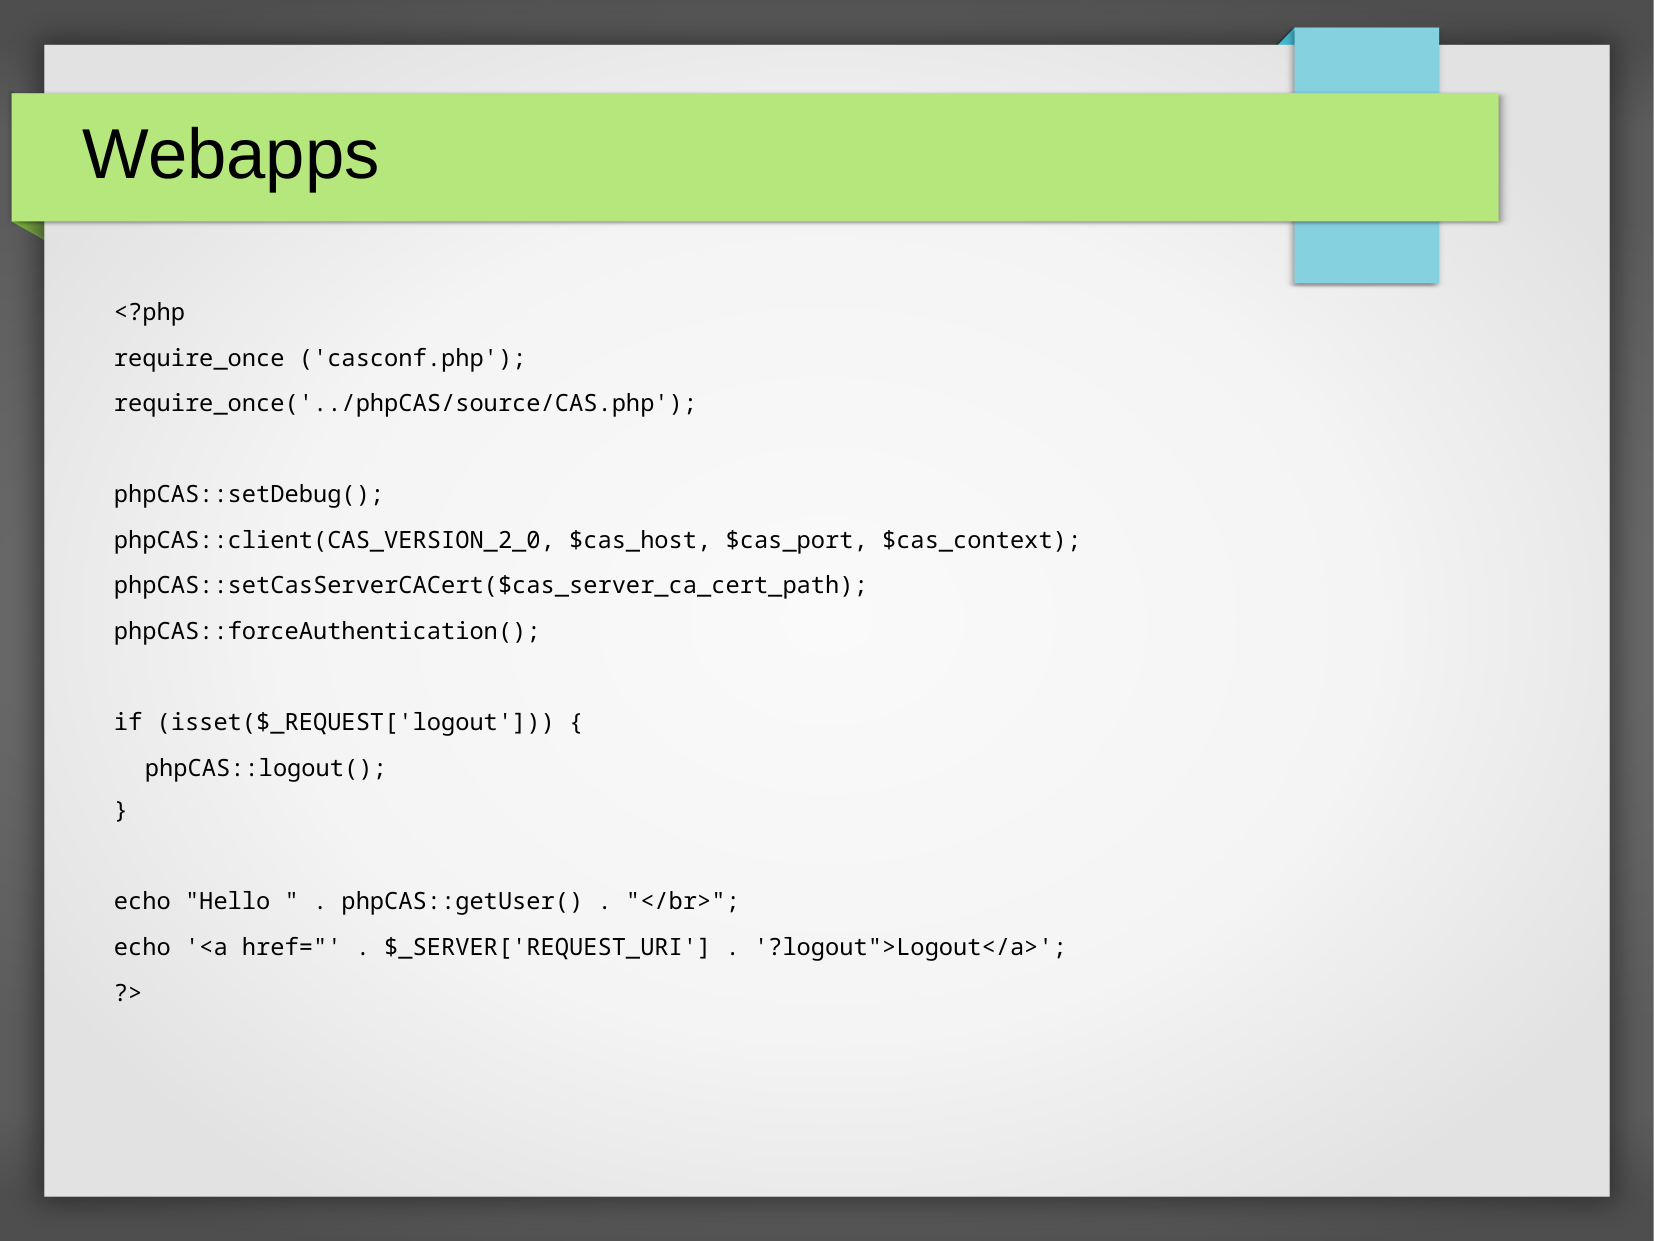

# Webapps
<?php
require_once ('casconf.php');
require_once('../phpCAS/source/CAS.php');
phpCAS::setDebug();
phpCAS::client(CAS_VERSION_2_0, $cas_host, $cas_port, $cas_context);
phpCAS::setCasServerCACert($cas_server_ca_cert_path);
phpCAS::forceAuthentication();
if (isset($_REQUEST['logout'])) {
phpCAS::logout();
}
echo "Hello " . phpCAS::getUser() . "</br>";
echo '<a href="' . $_SERVER['REQUEST_URI'] . '?logout">Logout</a>';
?>